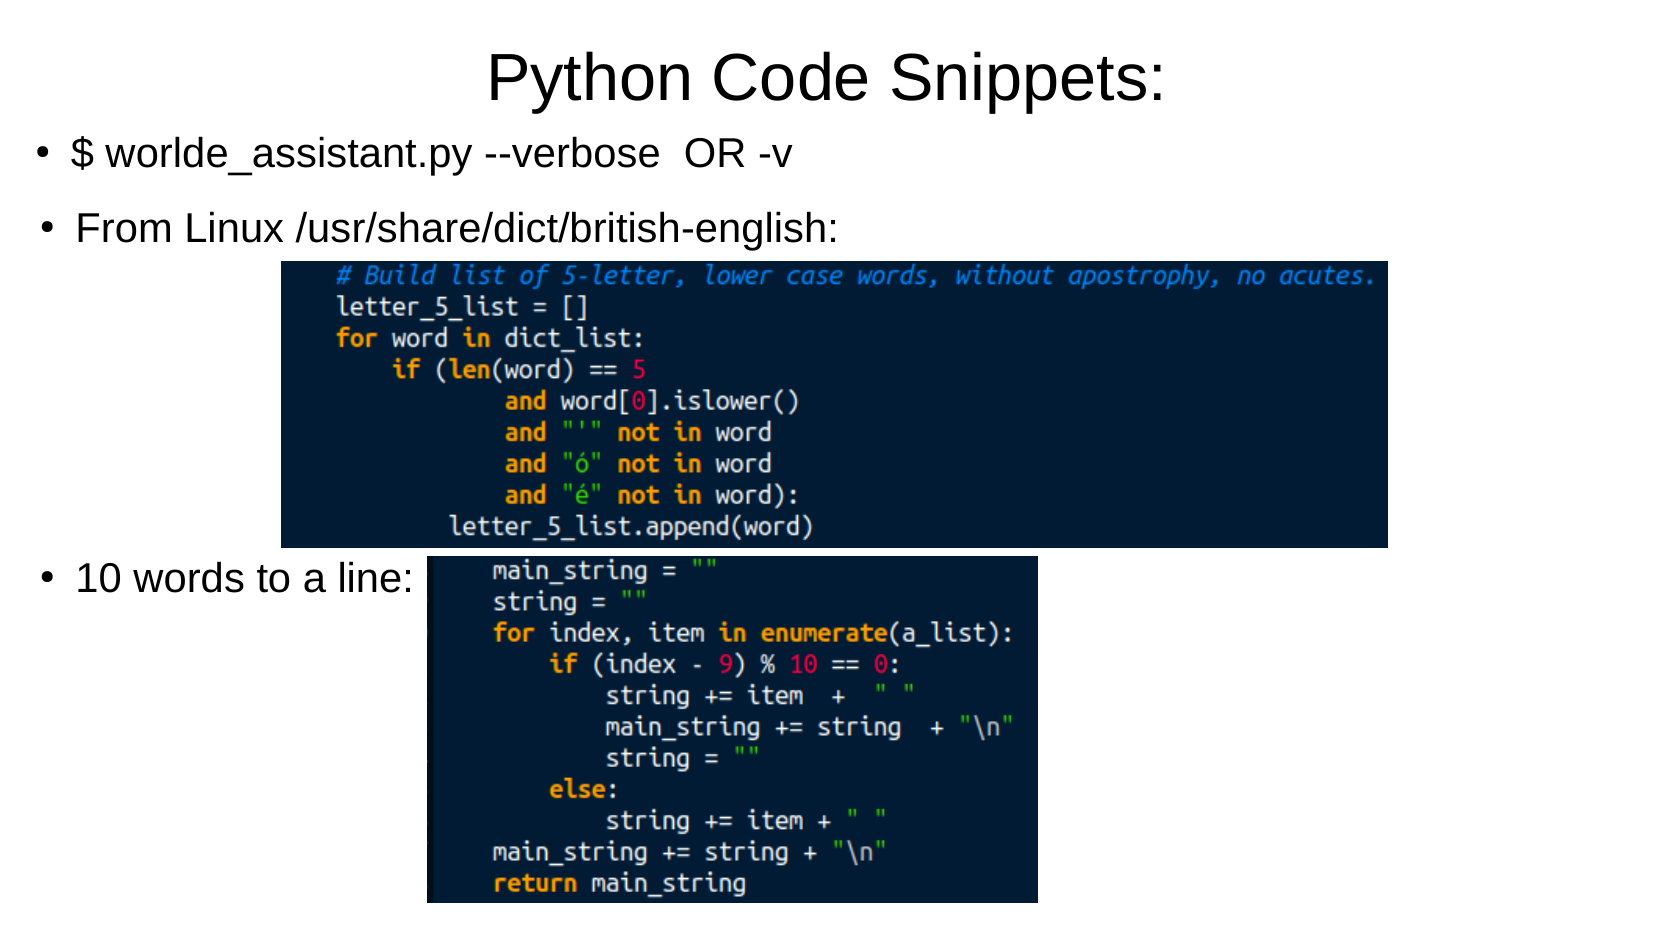

# Python Code Snippets:
$ worlde_assistant.py --verbose OR -v
From Linux /usr/share/dict/british-english:
10 words to a line: